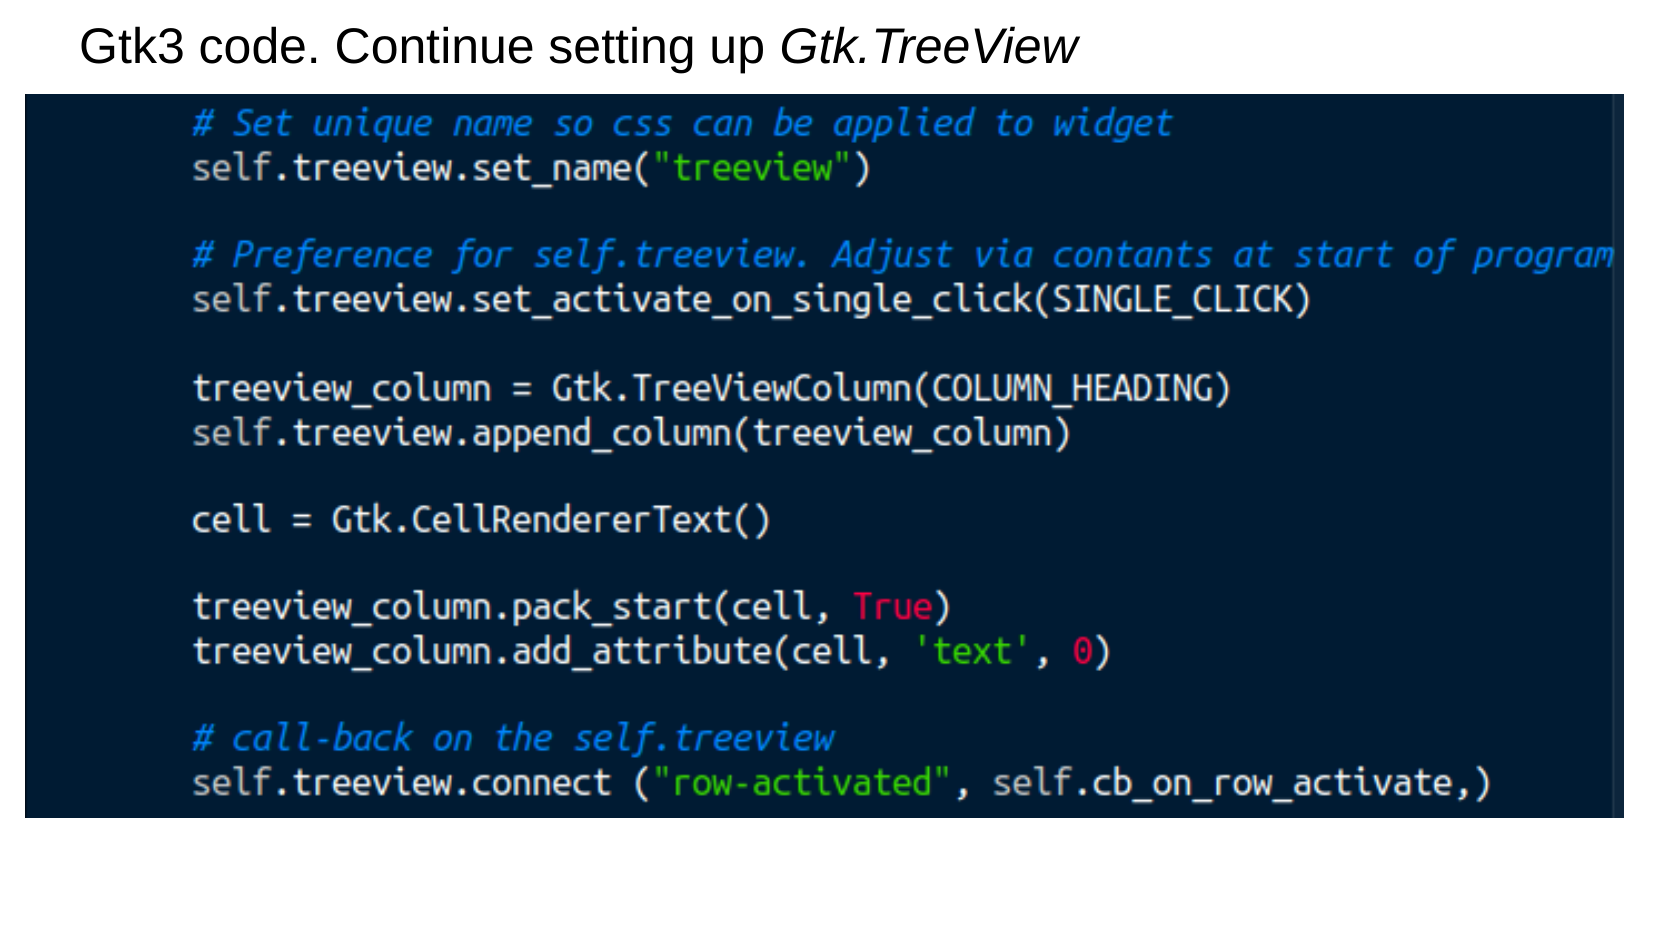

# Gtk3 code. Continue setting up Gtk.TreeView